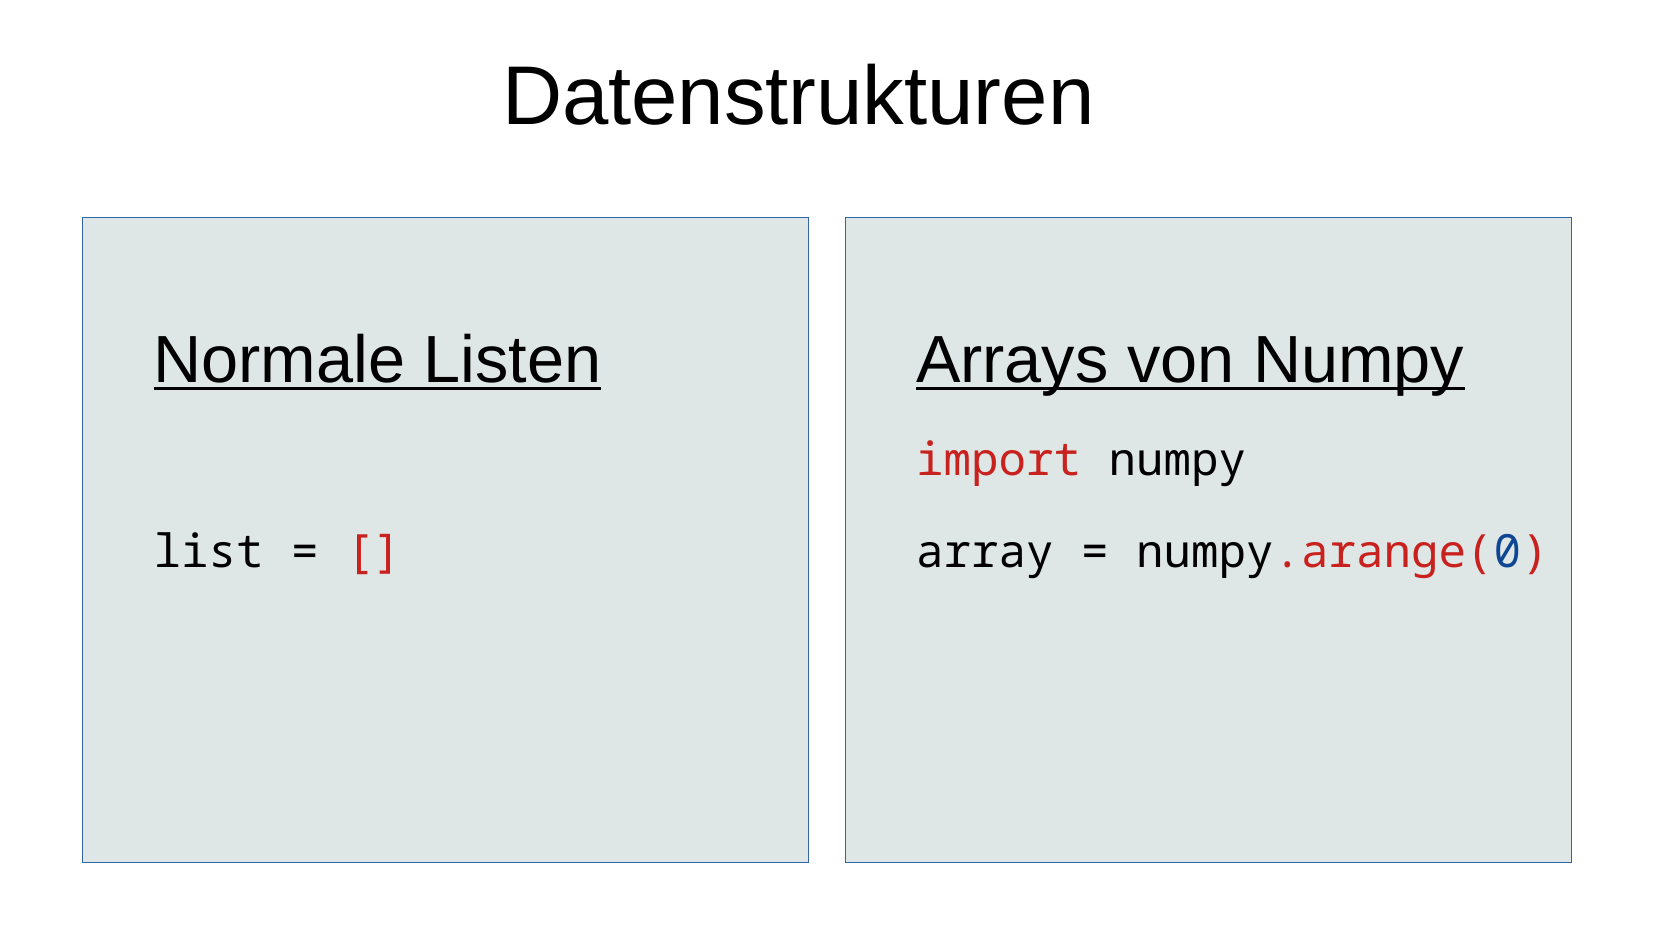

Datenstrukturen
# Normale Listen
list = []
Arrays von Numpy
import numpy
array = numpy.arange(0)